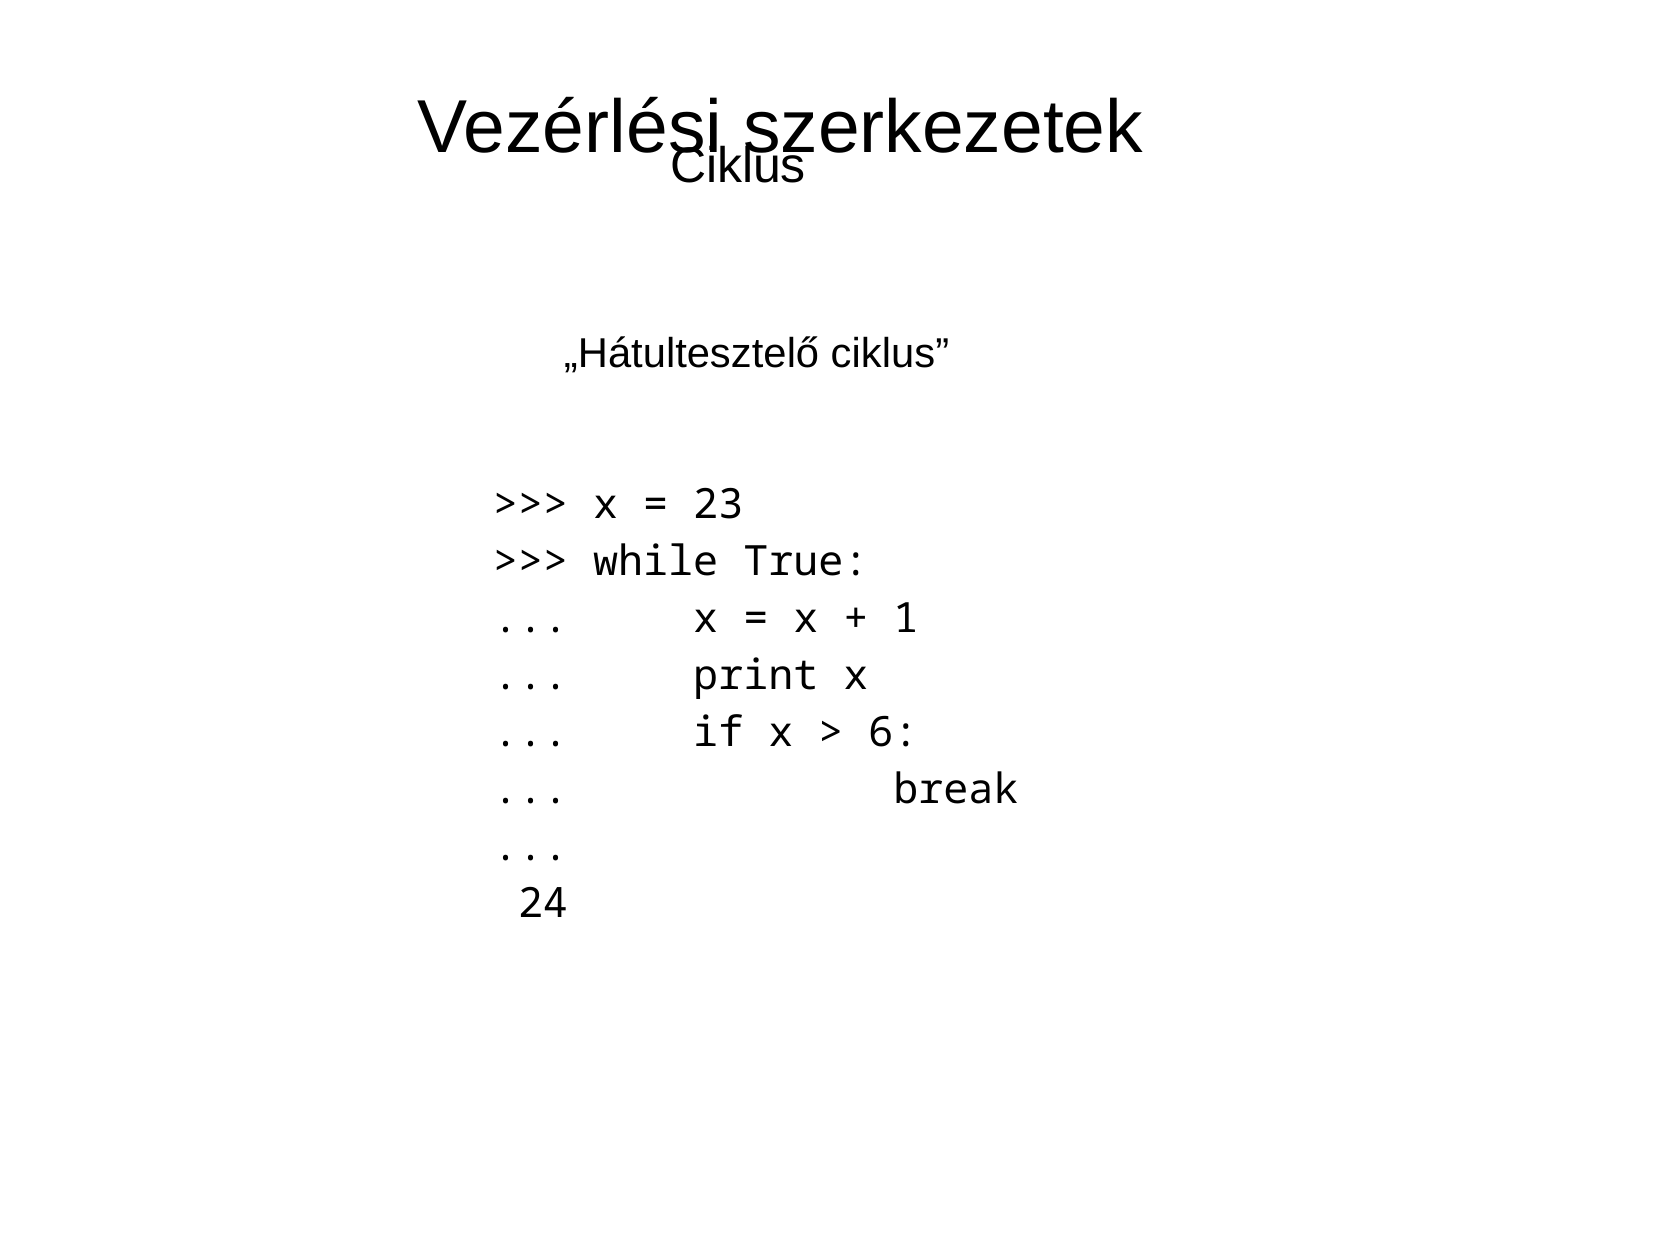

Vezérlési szerkezetek
Ciklus
„Hátultesztelő ciklus”
>>> x = 23
>>> while True:
... x = x + 1
... print x
... if x > 6:
... break
...
 24